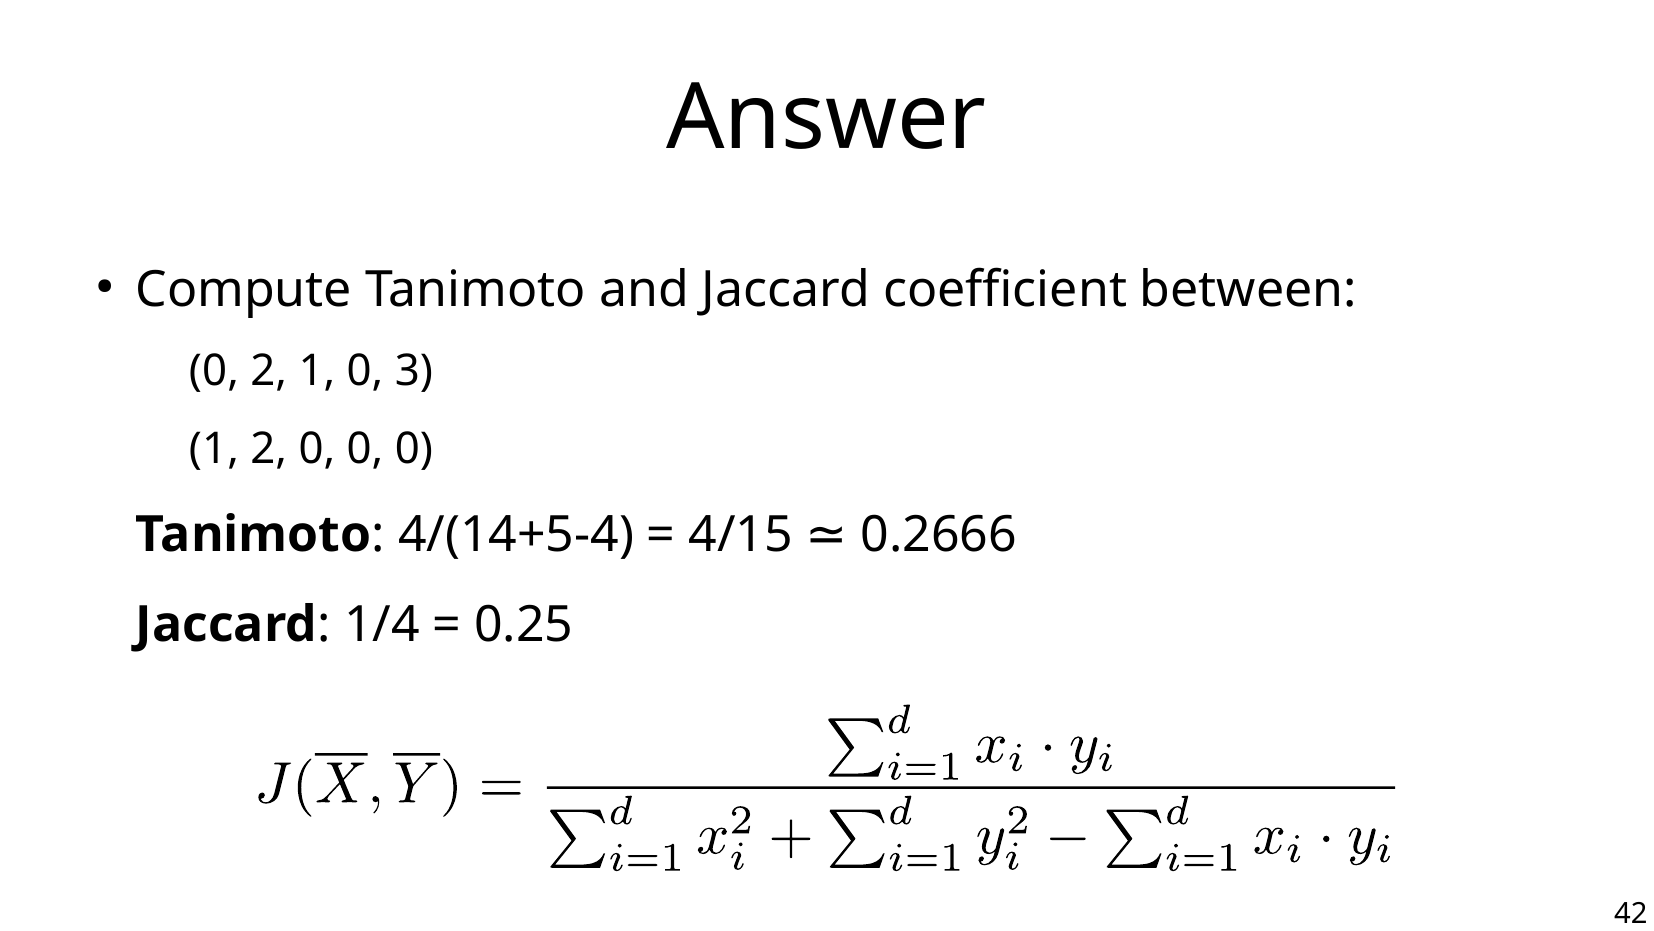

# Answer
Compute Tanimoto and Jaccard coefficient between:
(0, 2, 1, 0, 3)
(1, 2, 0, 0, 0)
Tanimoto: 4/(14+5-4) = 4/15 ≃ 0.2666
Jaccard: 1/4 = 0.25
42